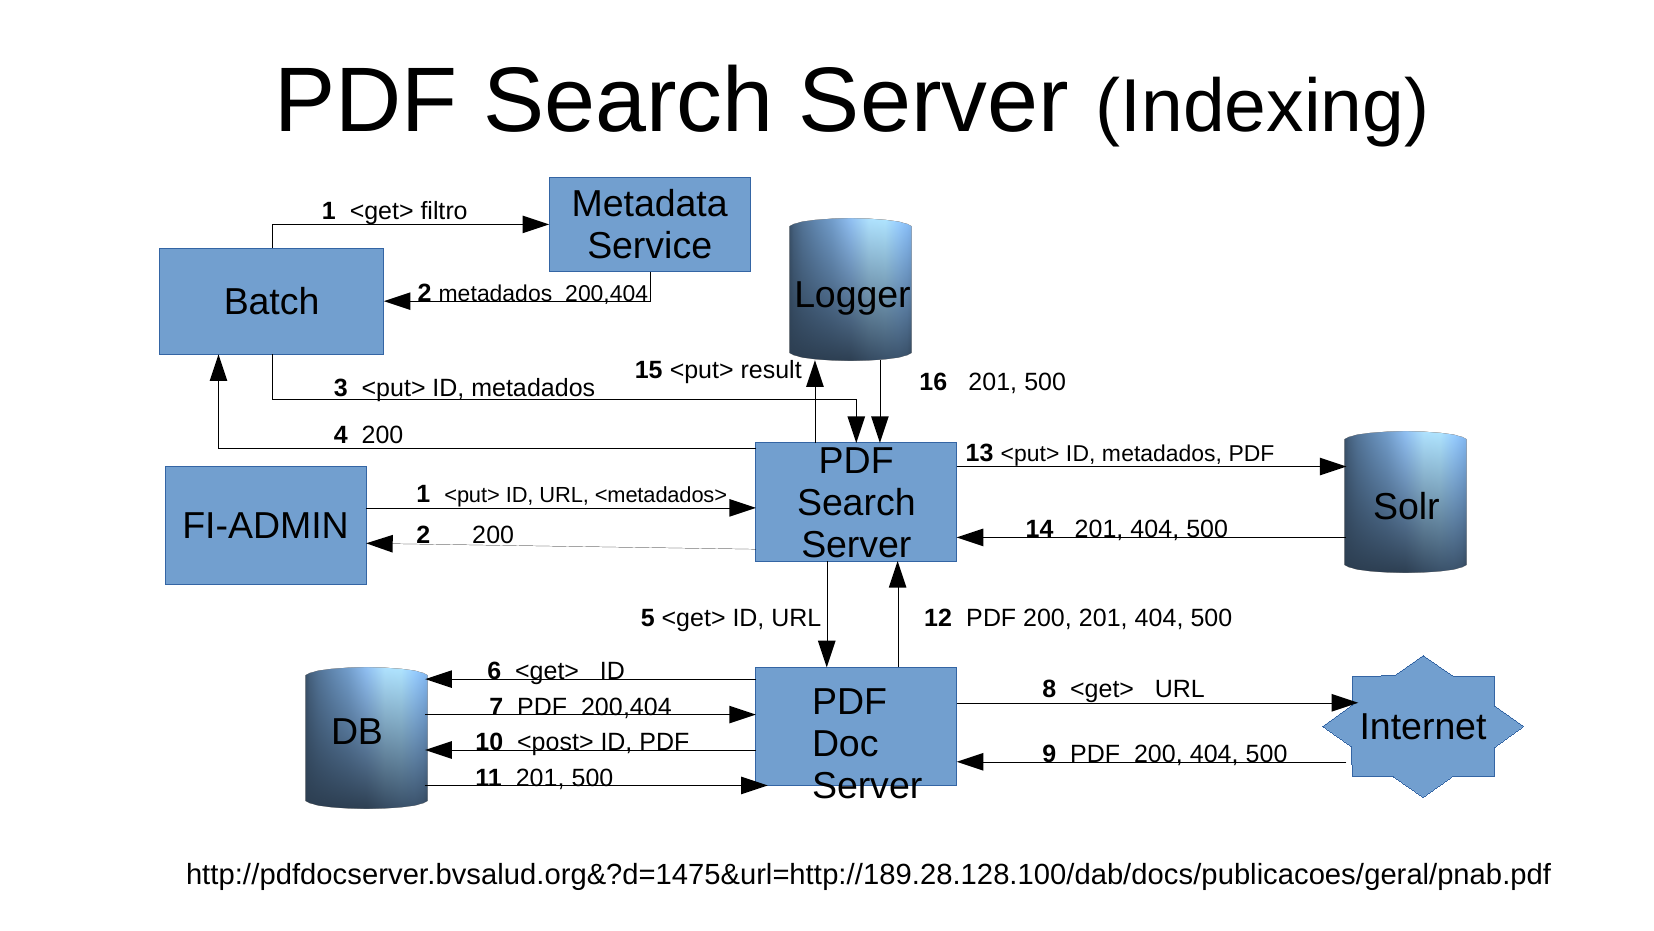

PDF Search Server (Indexing)
Metadata
Service
1 <get> filtro
Batch
Logger
 2 metadados 200,404
15 <put> result
 16 201, 500
3 <put> ID, metadados
4 200
13 <put> ID, metadados, PDF
PDF
Search
Server
FI-ADMIN
1 <put> ID, URL, <metadados>
Solr
 14 201, 404, 500
2 200
5 <get> ID, URL
12 PDF 200, 201, 404, 500
6 <get> ID
Internet
8 <get> URL
PDF
Doc
Server
 7 PDF 200,404
 DB
10 <post> ID, PDF
9 PDF 200, 404, 500
11 201, 500
http://pdfdocserver.bvsalud.org&?d=1475&url=http://189.28.128.100/dab/docs/publicacoes/geral/pnab.pdf